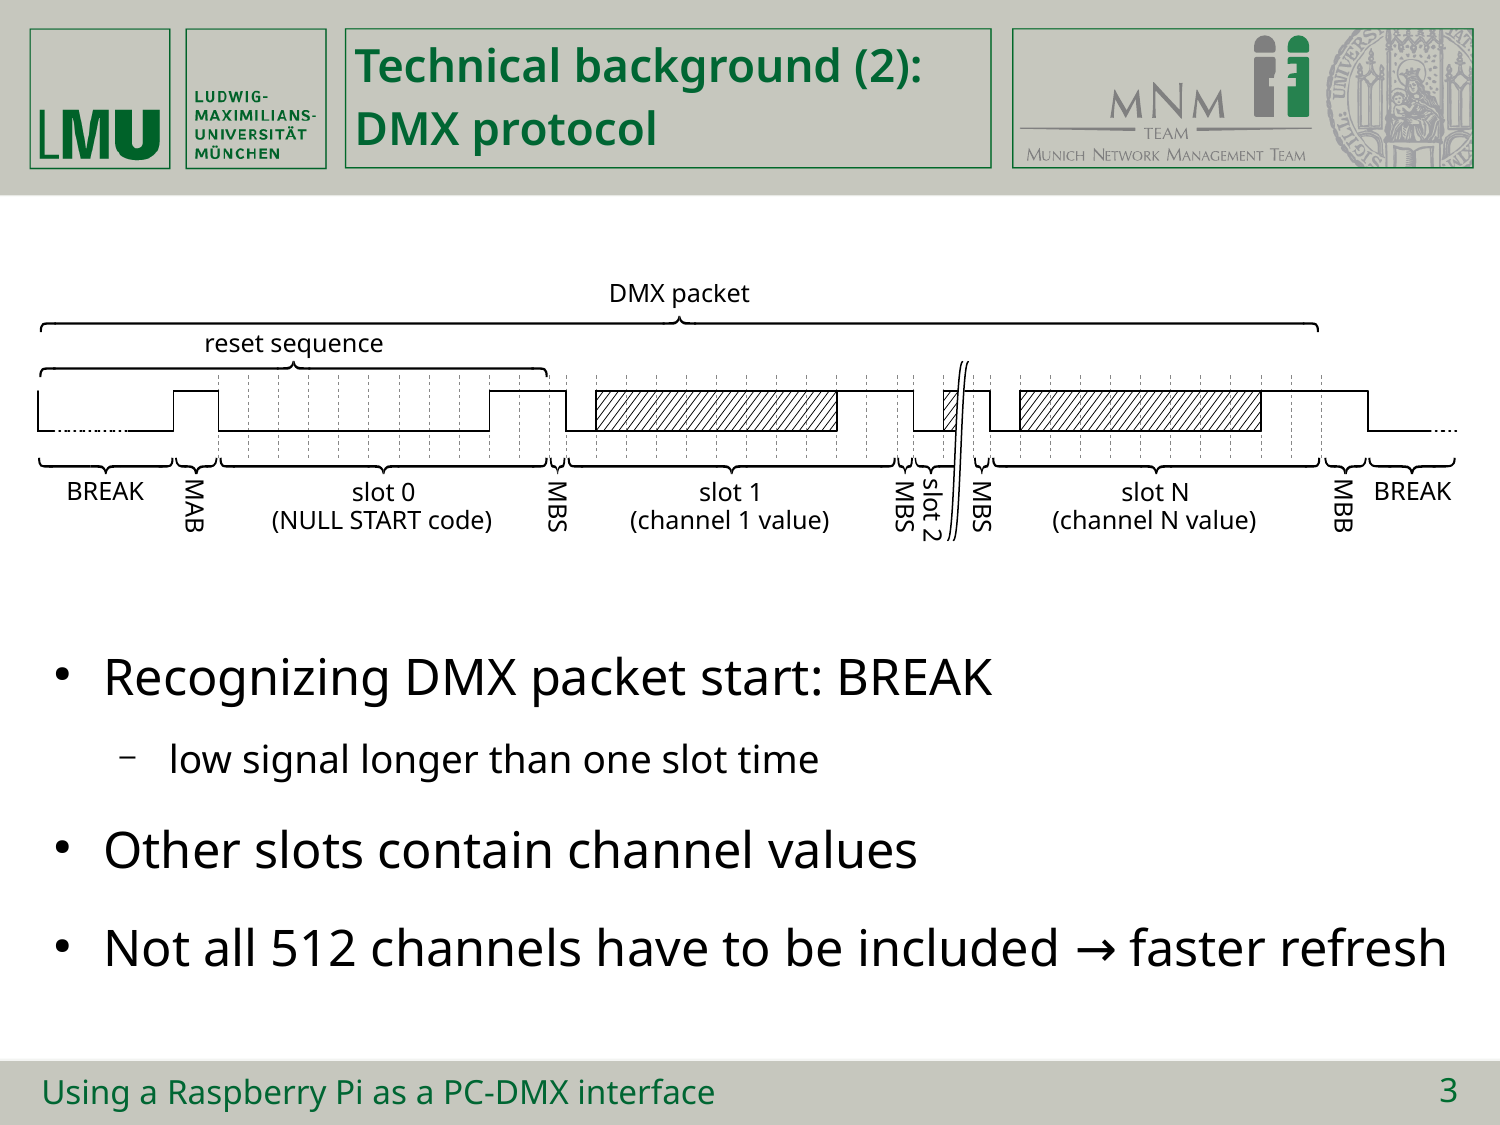

# Technical background (2): DMX protocol
Recognizing DMX packet start: BREAK
low signal longer than one slot time
Other slots contain channel values
Not all 512 channels have to be included → faster refresh
PC-DMX interface with Raspberry Pi
3